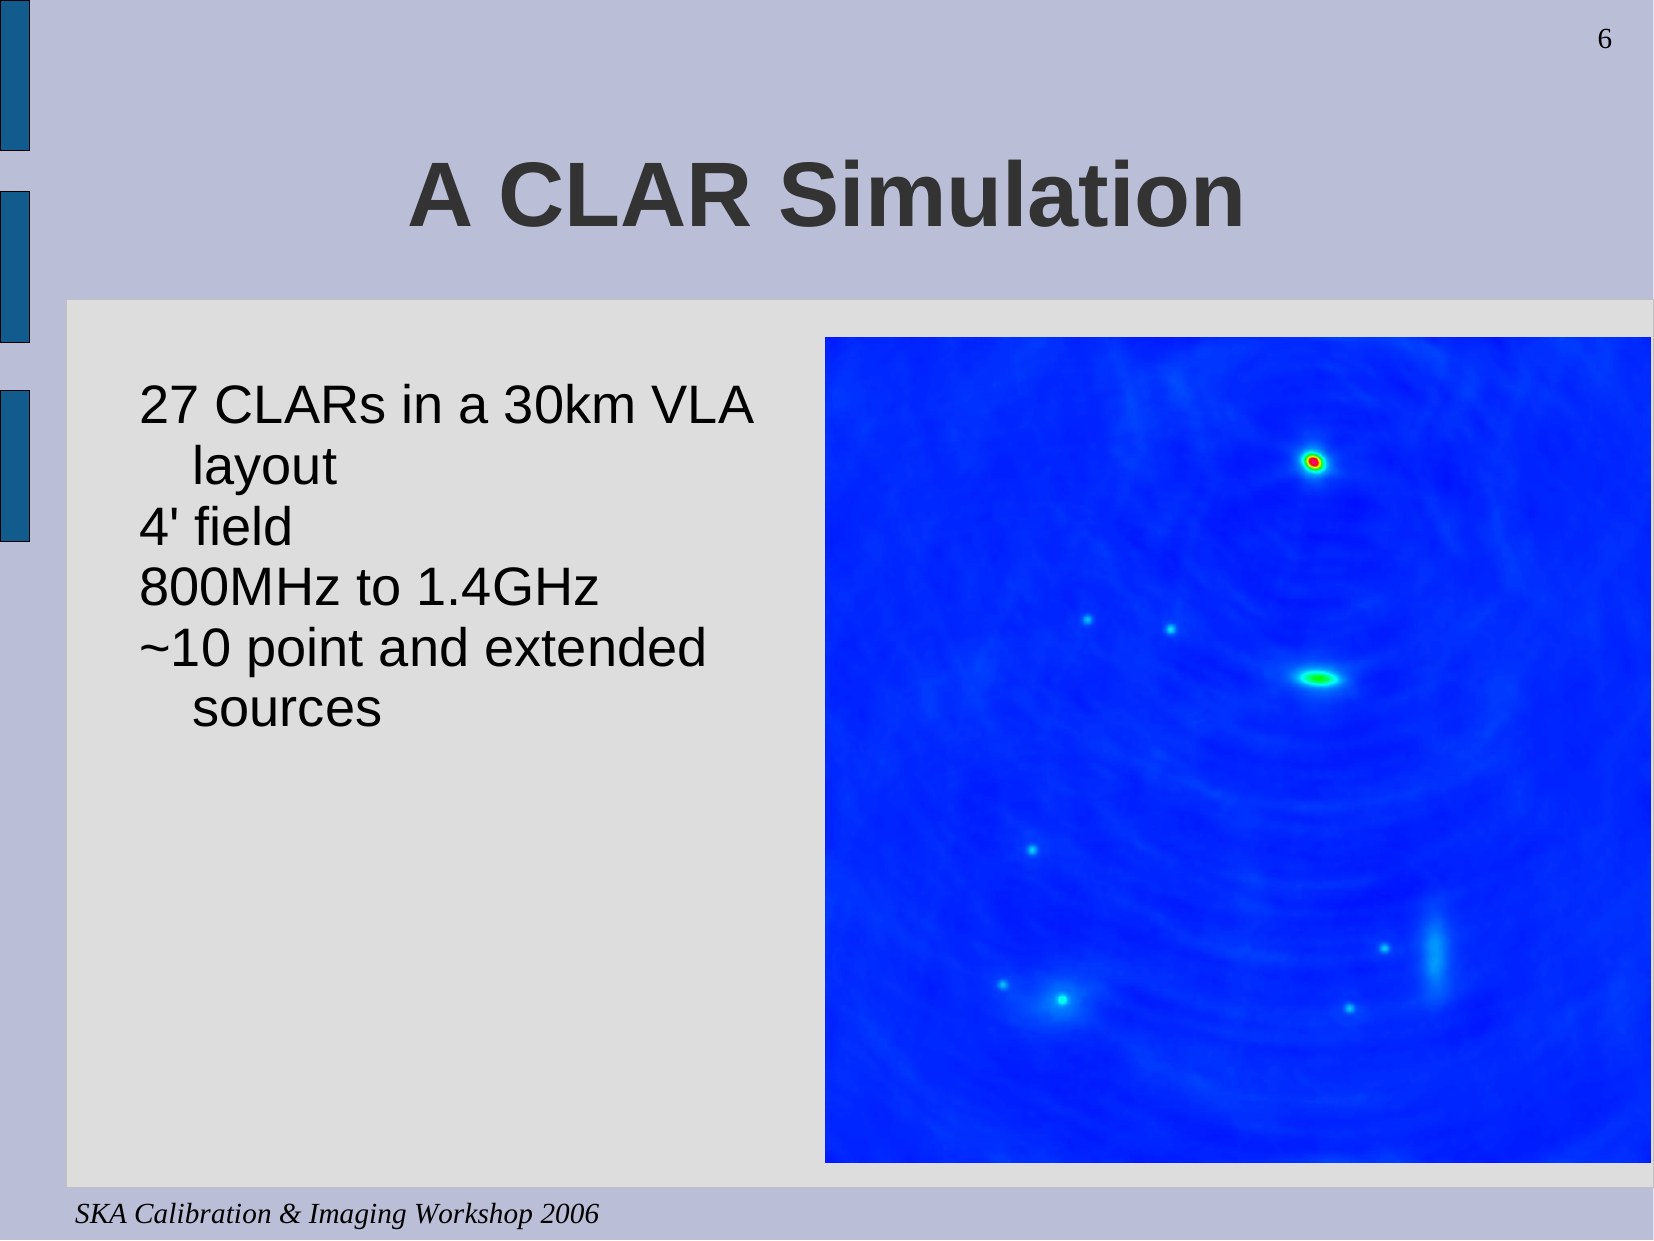

6
# A CLAR Simulation
27 CLARs in a 30km VLA layout
4' field
800MHz to 1.4GHz
~10 point and extended sources
SKA Calibration & Imaging Workshop 2006